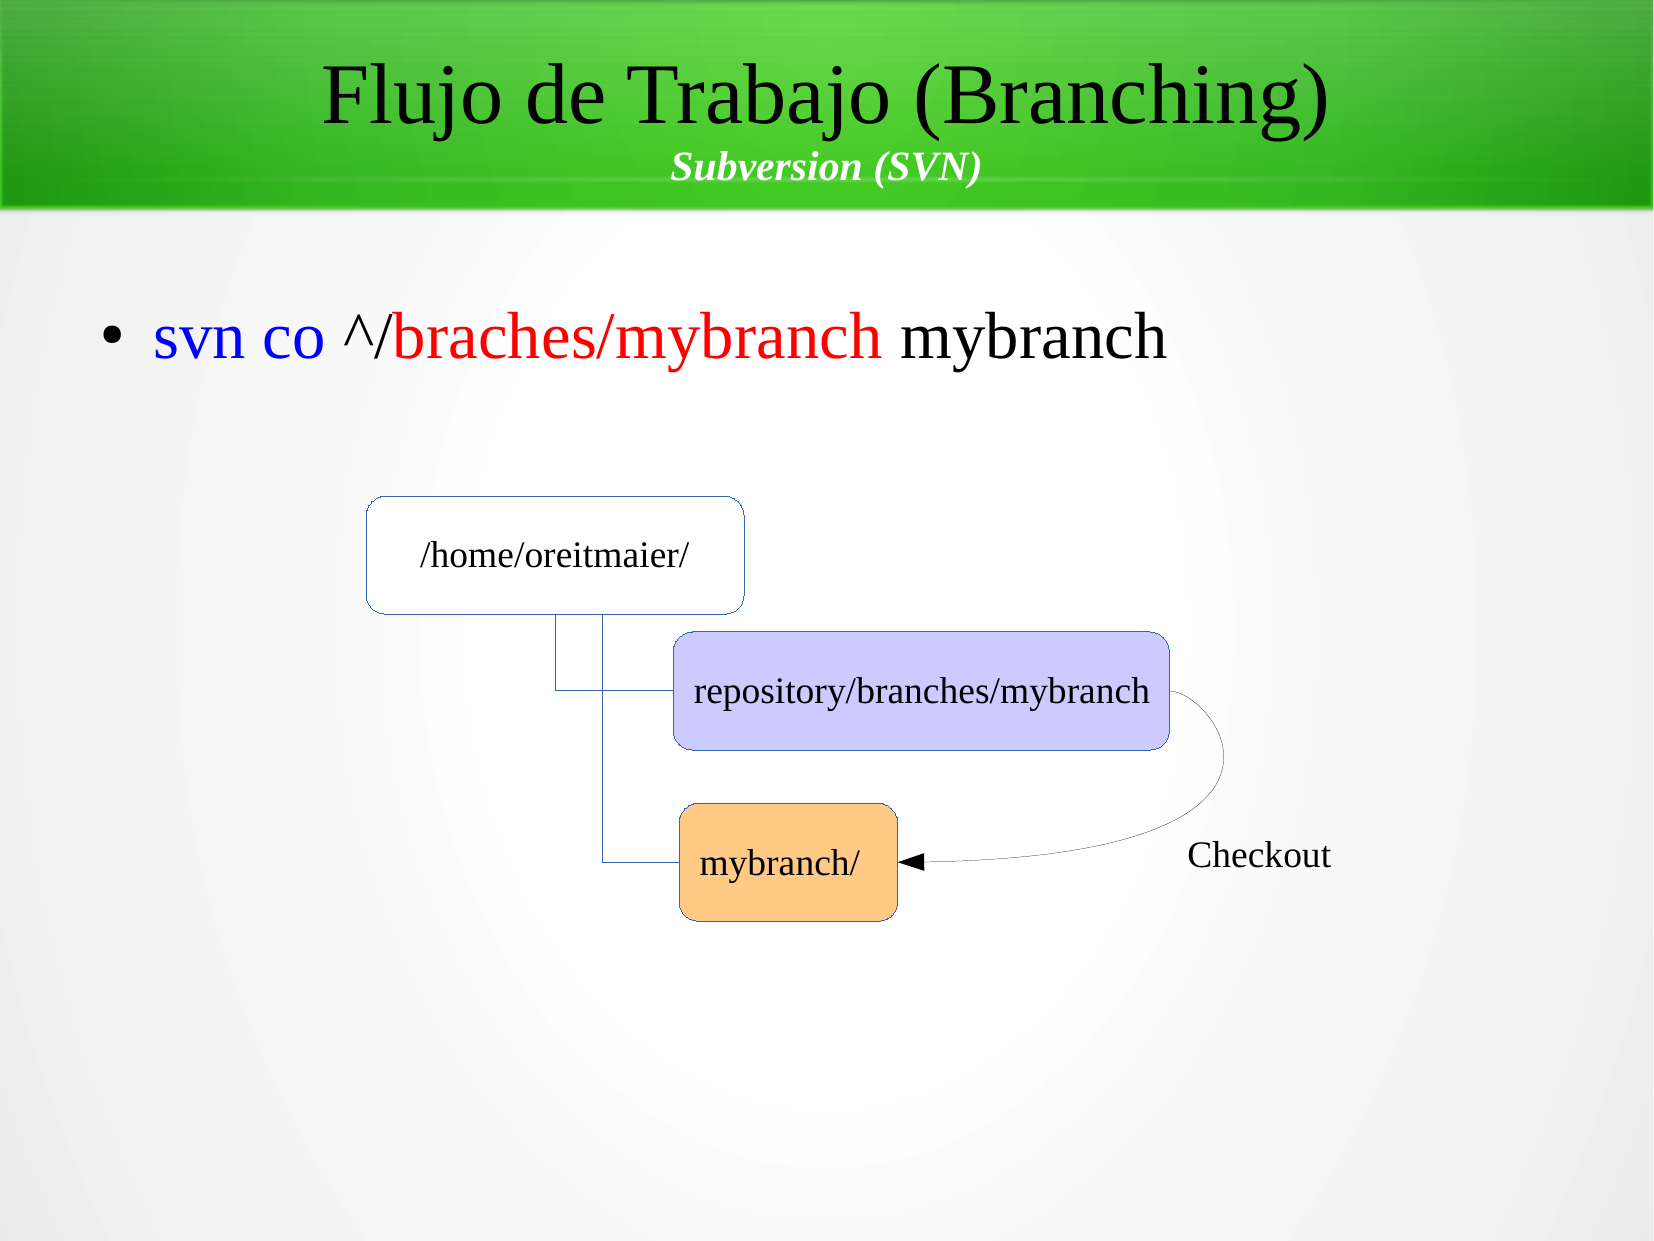

# Flujo de Trabajo (Branching) Subversion (SVN)
svn co ^/braches/mybranch mybranch
/home/oreitmaier/
repository/branches/mybranch
mybranch/
Checkout